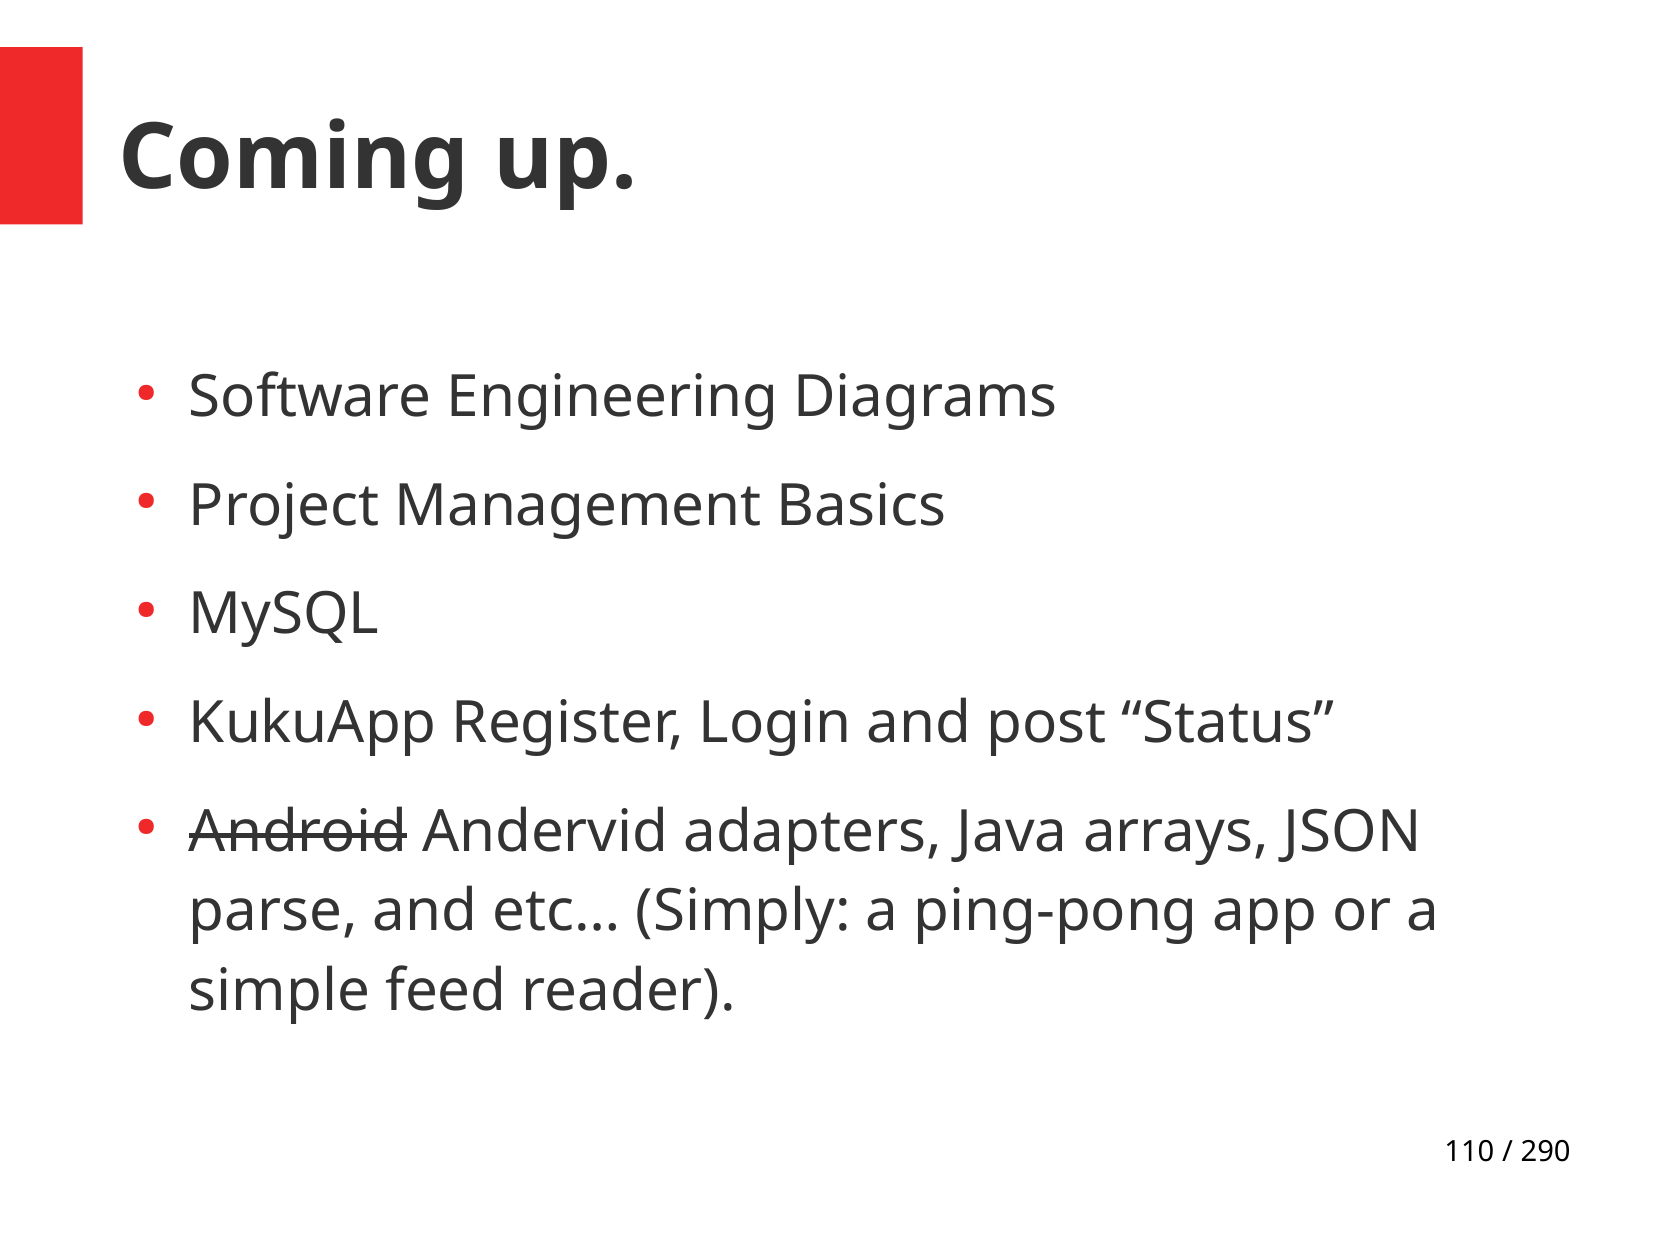

# Coming up.
Software Engineering Diagrams
Project Management Basics
MySQL
KukuApp Register, Login and post “Status”
Android Andervid adapters, Java arrays, JSON parse, and etc… (Simply: a ping-pong app or a simple feed reader).
110